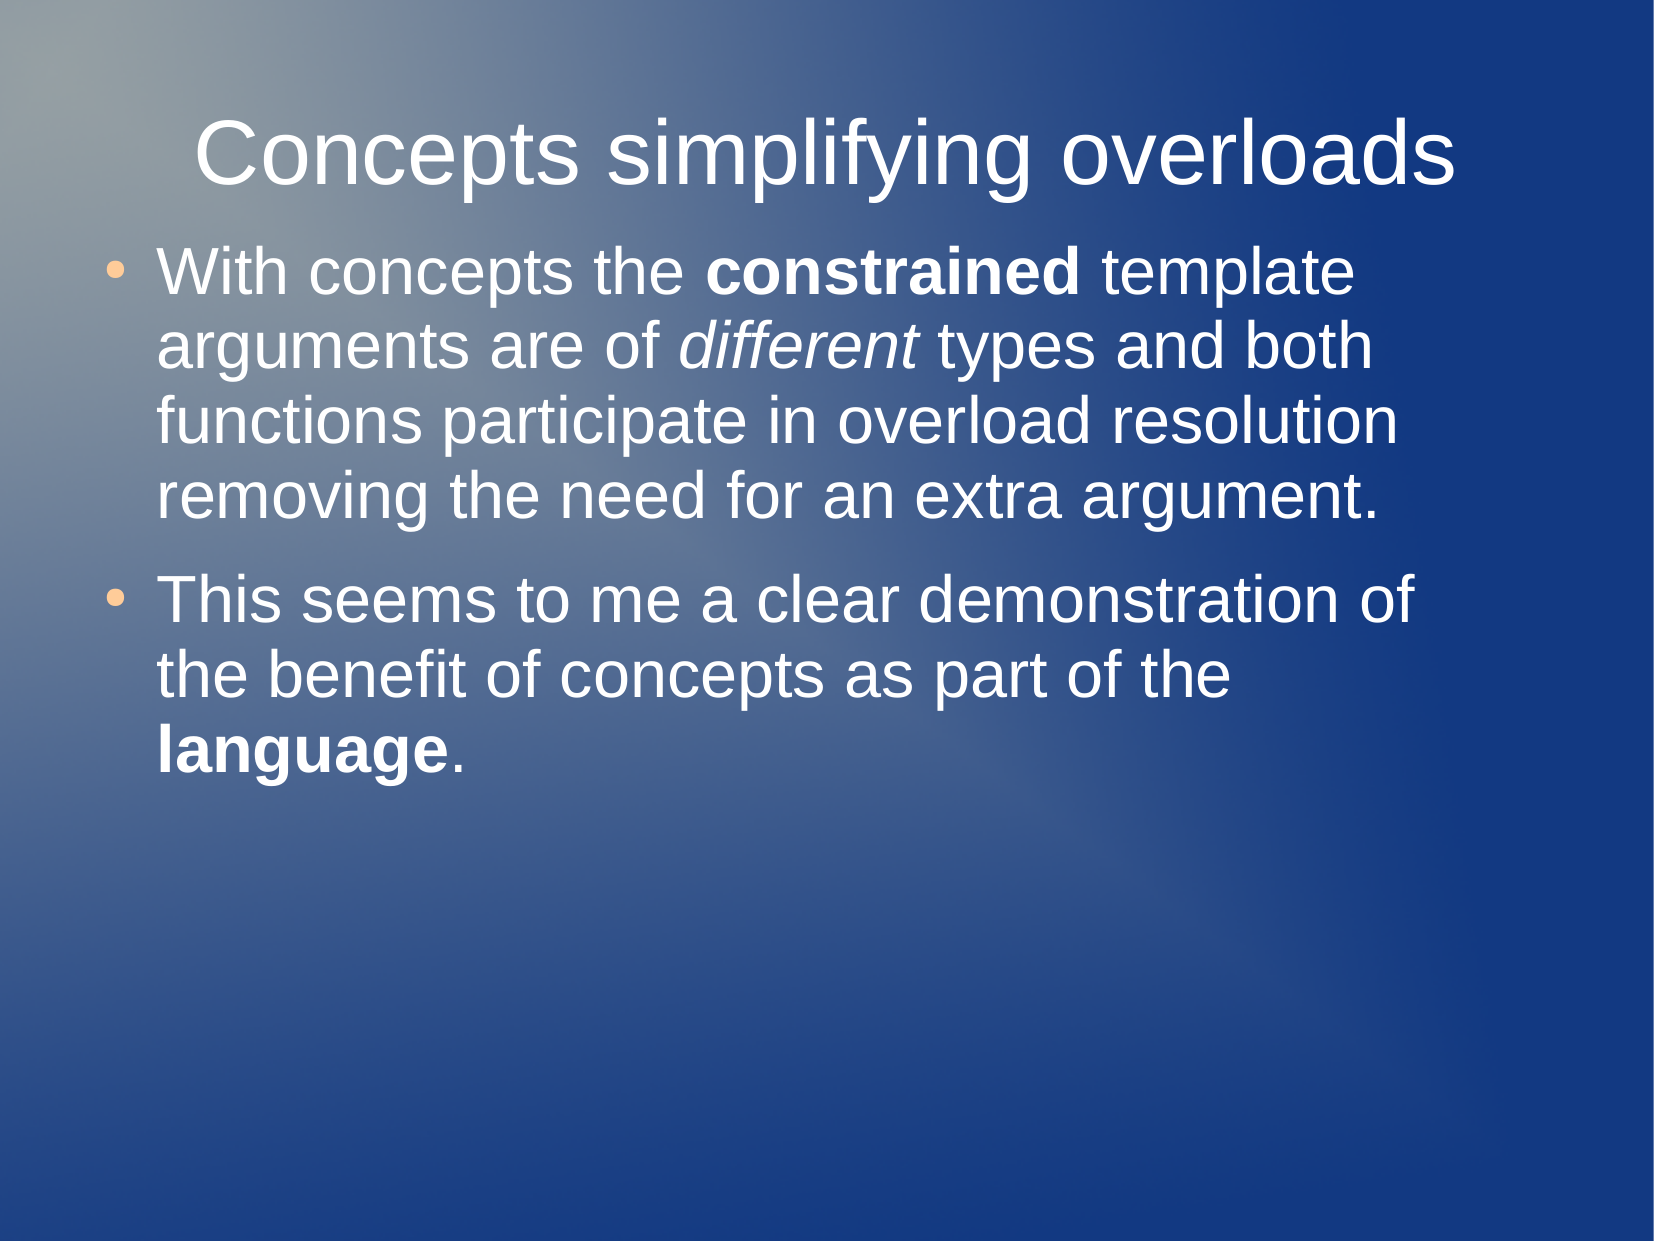

# Concepts simplifying overloads
With concepts the constrained template arguments are of different types and both functions participate in overload resolution removing the need for an extra argument.
This seems to me a clear demonstration of the benefit of concepts as part of the language.